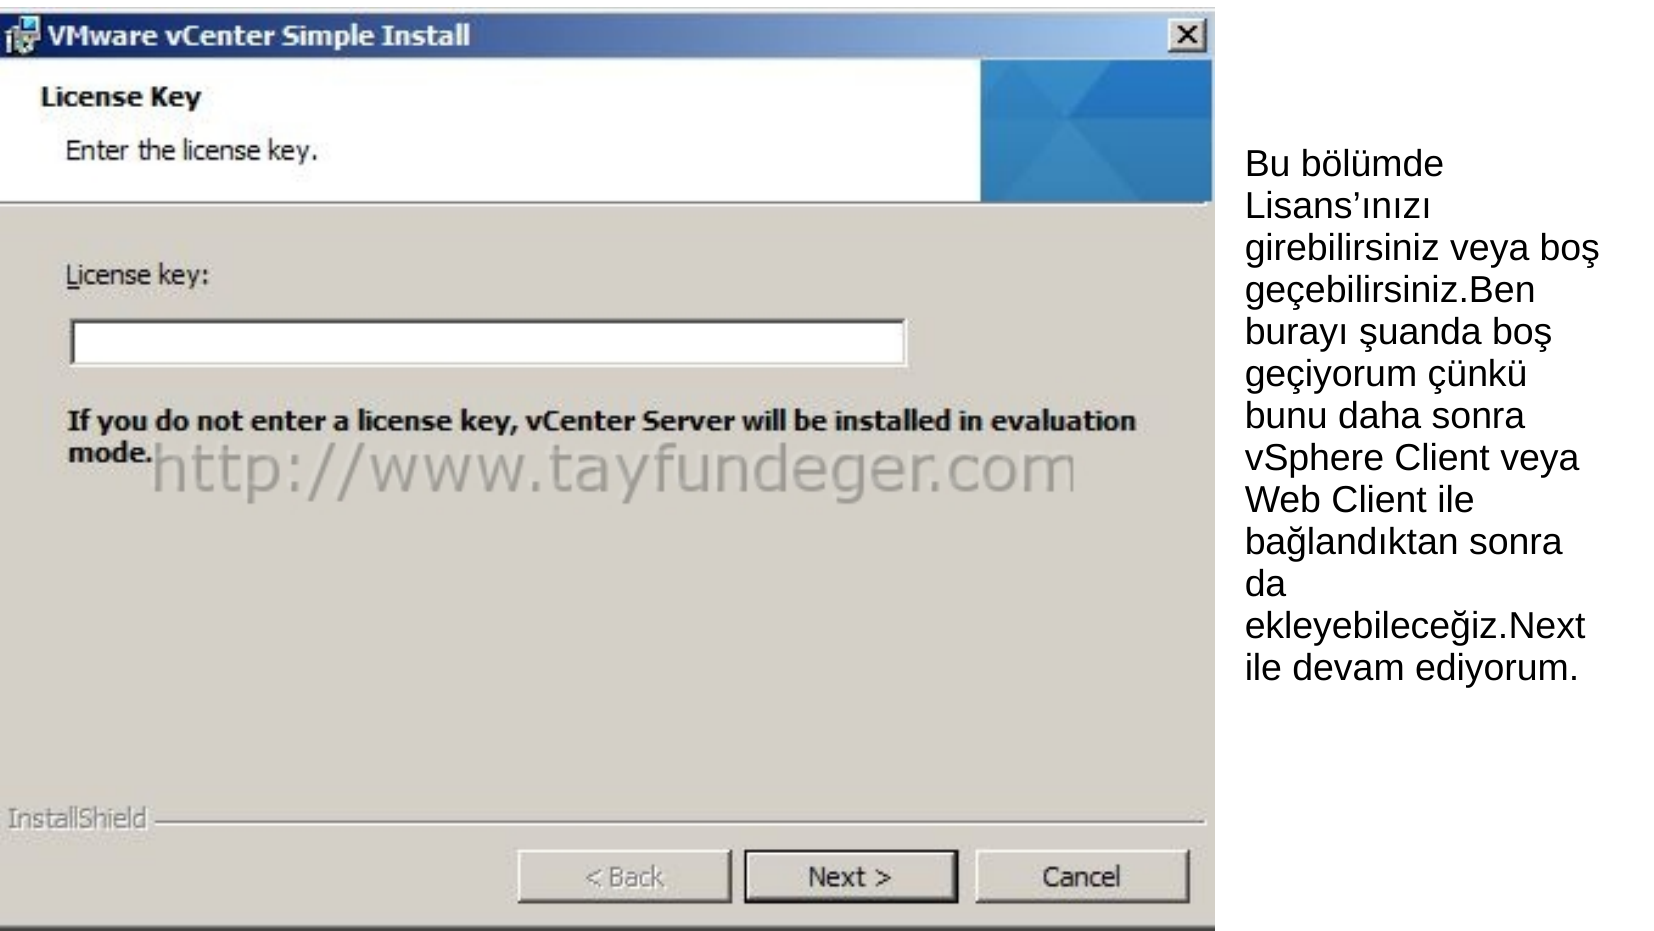

Bu bölümde Lisans’ınızı girebilirsiniz veya boş geçebilirsiniz.Ben burayı şuanda boş geçiyorum çünkü bunu daha sonra vSphere Client veya Web Client ile bağlandıktan sonra da ekleyebileceğiz.Next ile devam ediyorum.